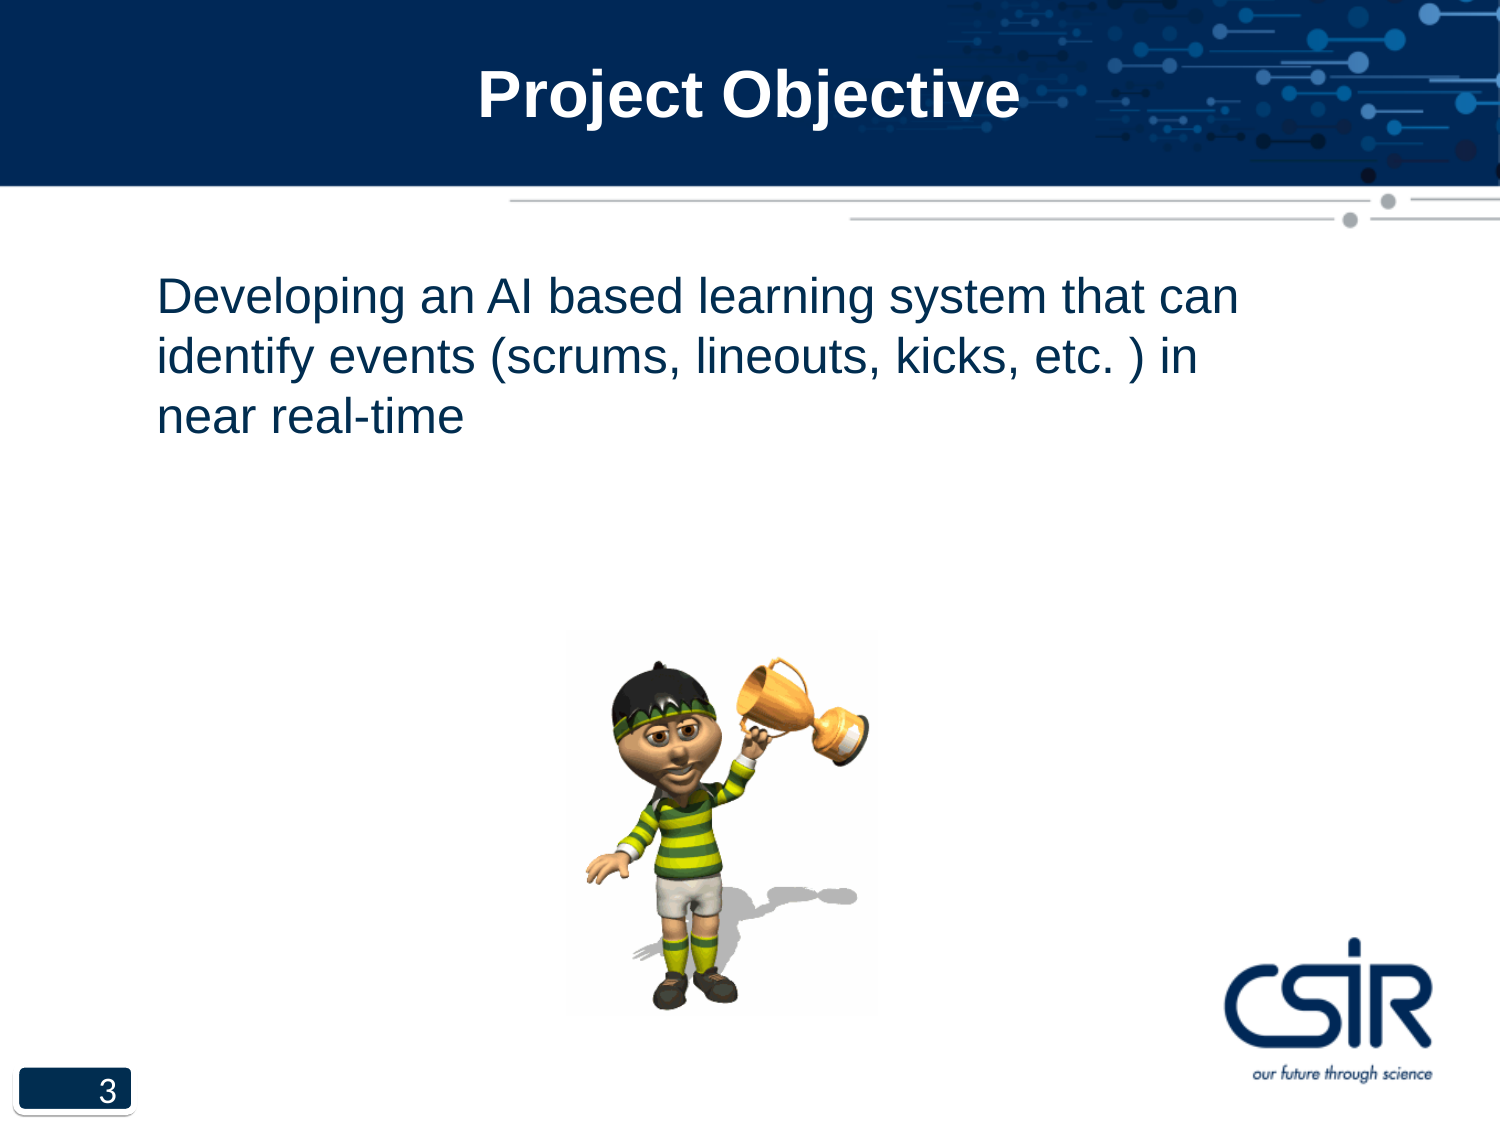

Project Objective
Developing an AI based learning system that can identify events (scrums, lineouts, kicks, etc. ) in near real-time